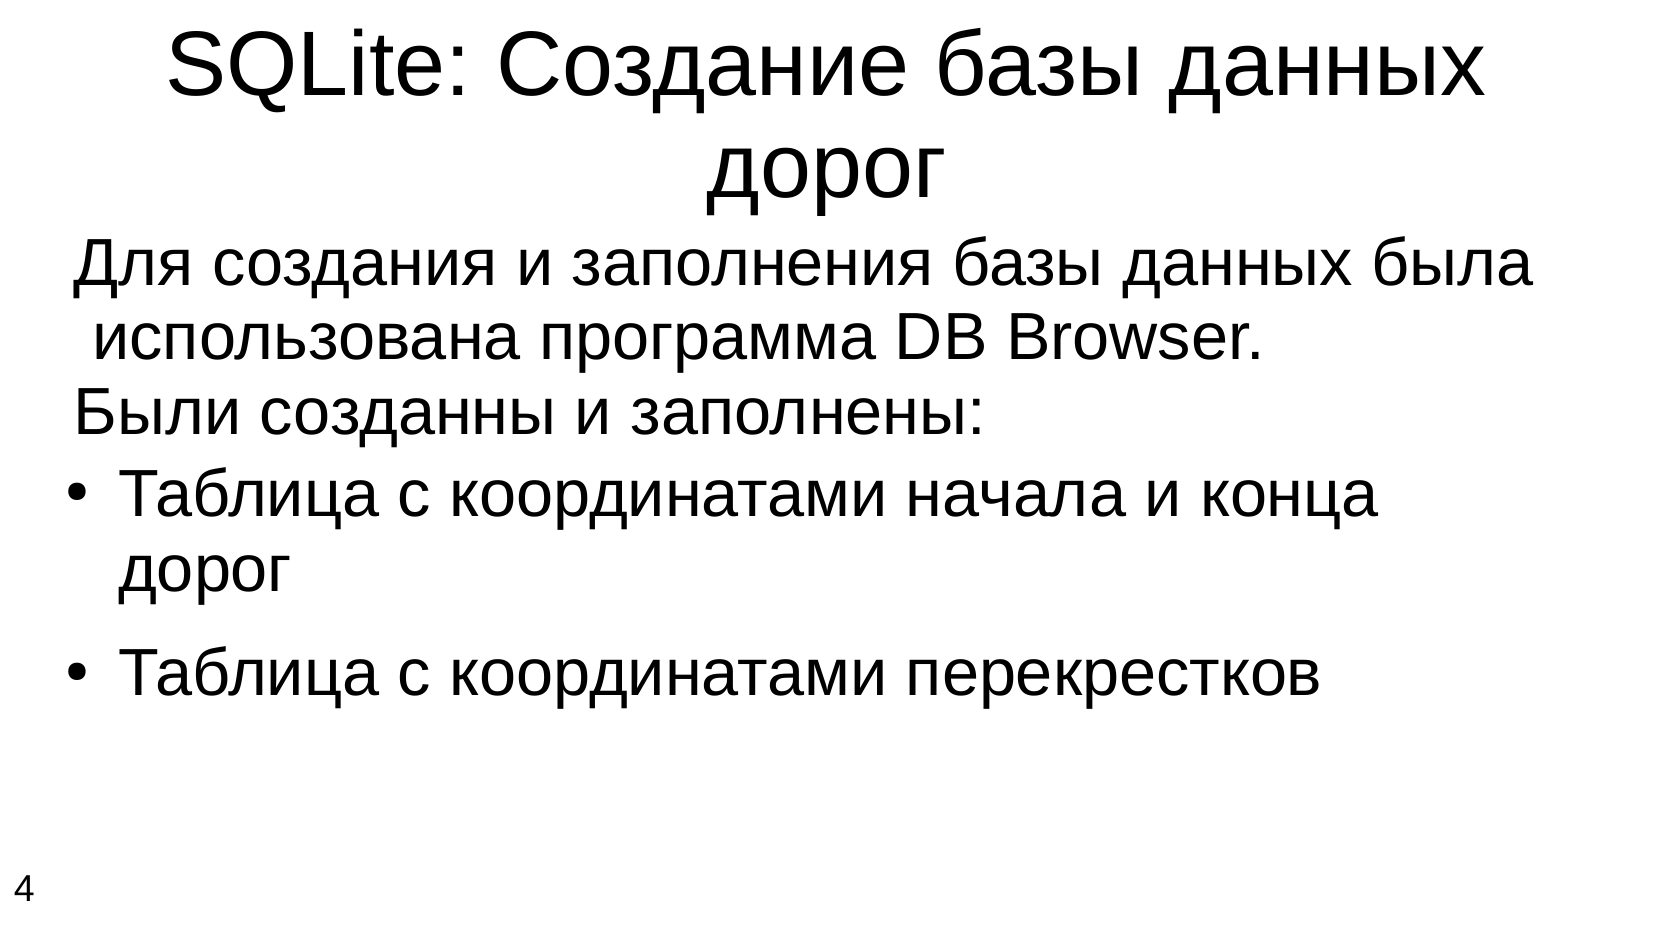

# SQLite: Создание базы данных дорог
Для создания и заполнения базы данных была
 использована программа DB Browser.
Были созданны и заполнены:
Таблица с координатами начала и конца дорог
Таблица с координатами перекрестков